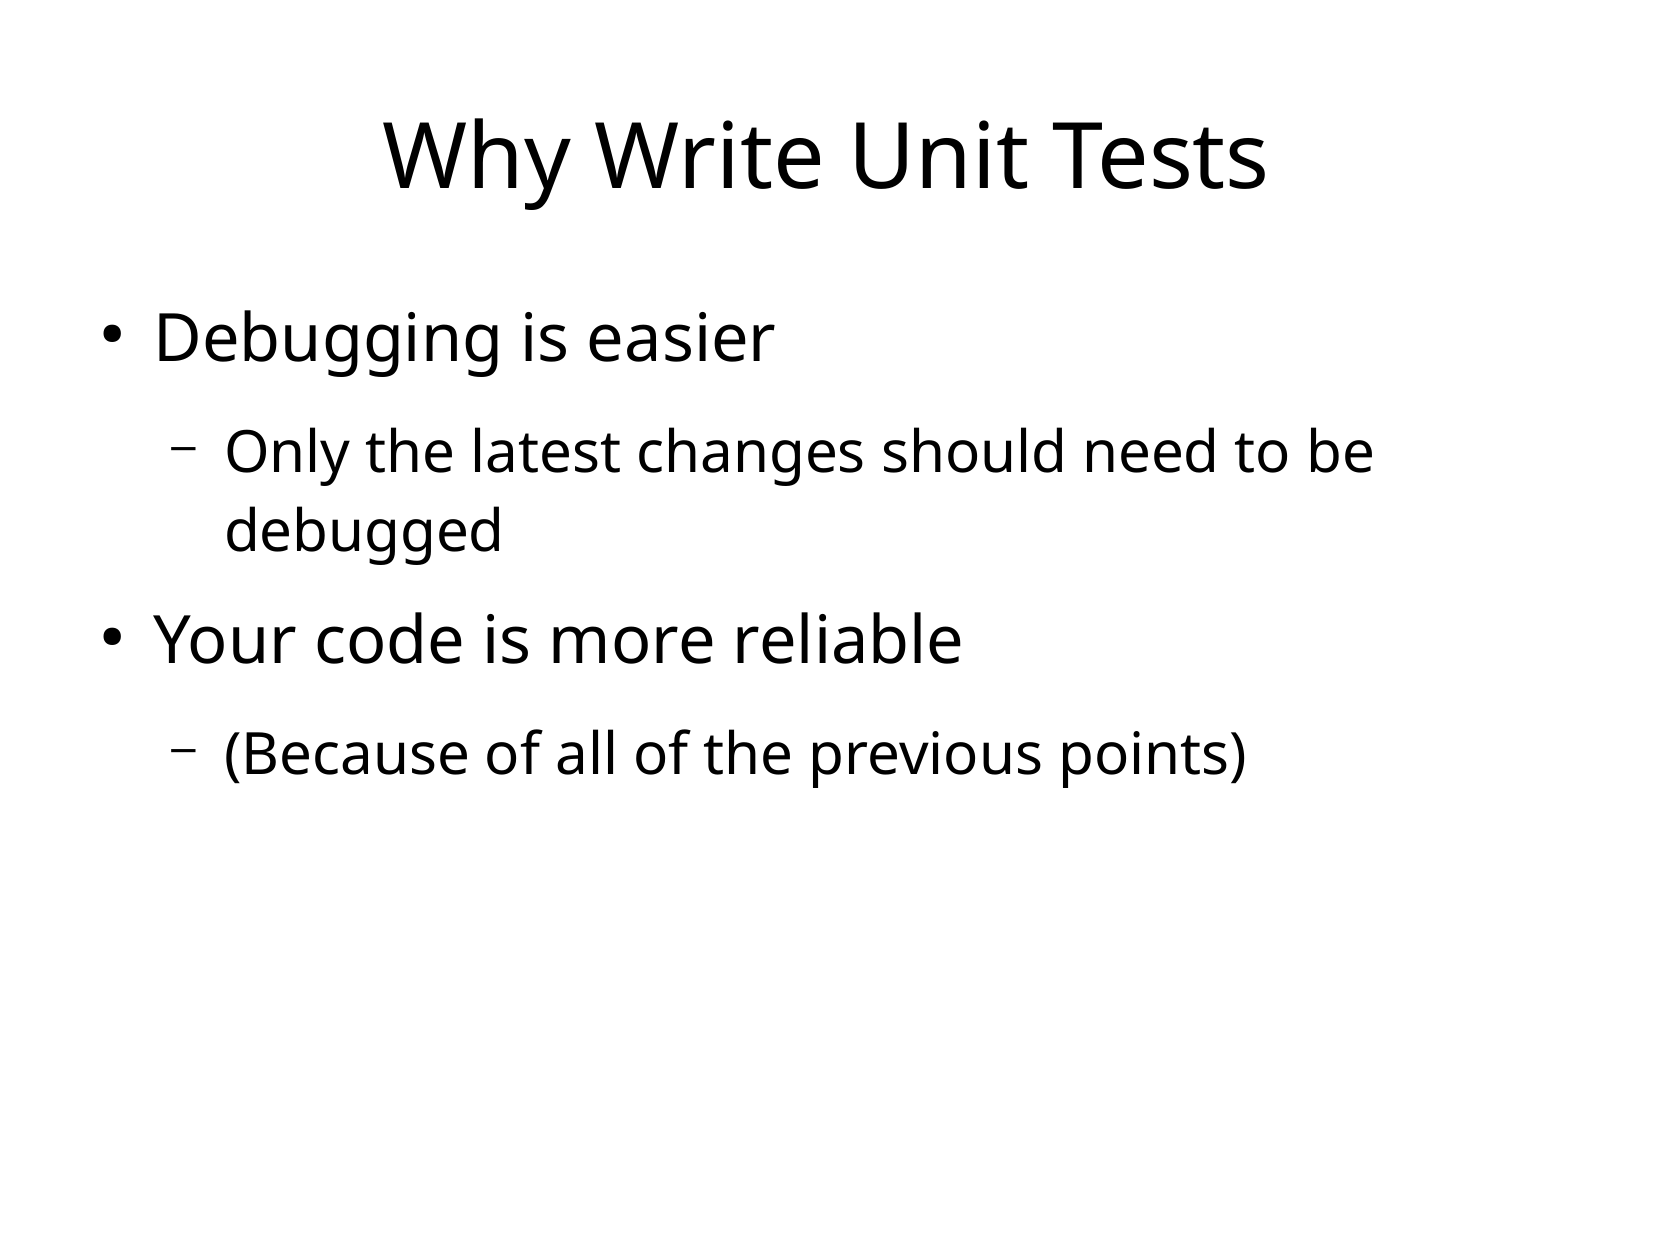

# Why Write Unit Tests
Debugging is easier
Only the latest changes should need to be debugged
Your code is more reliable
(Because of all of the previous points)